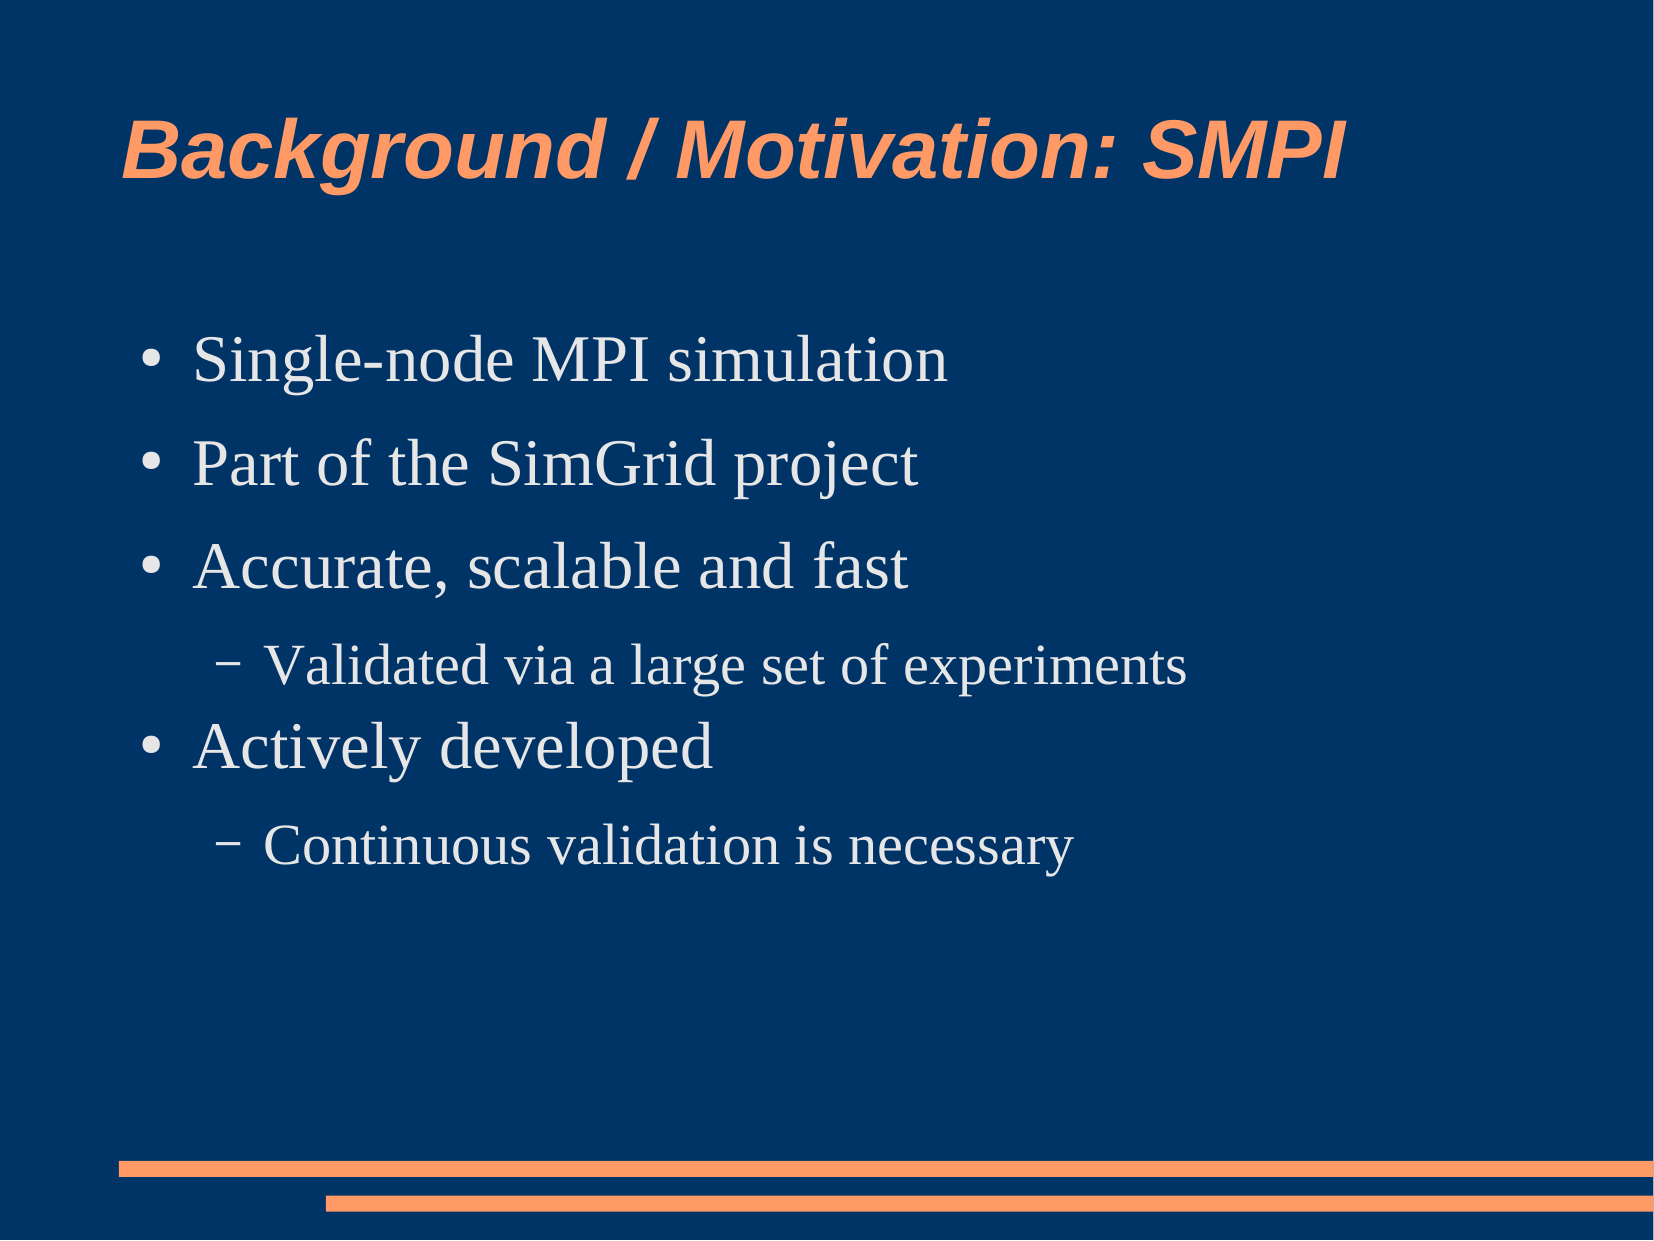

# Background / Motivation: SMPI
Single-node MPI simulation
Part of the SimGrid project
Accurate, scalable and fast
Validated via a large set of experiments
Actively developed
Continuous validation is necessary